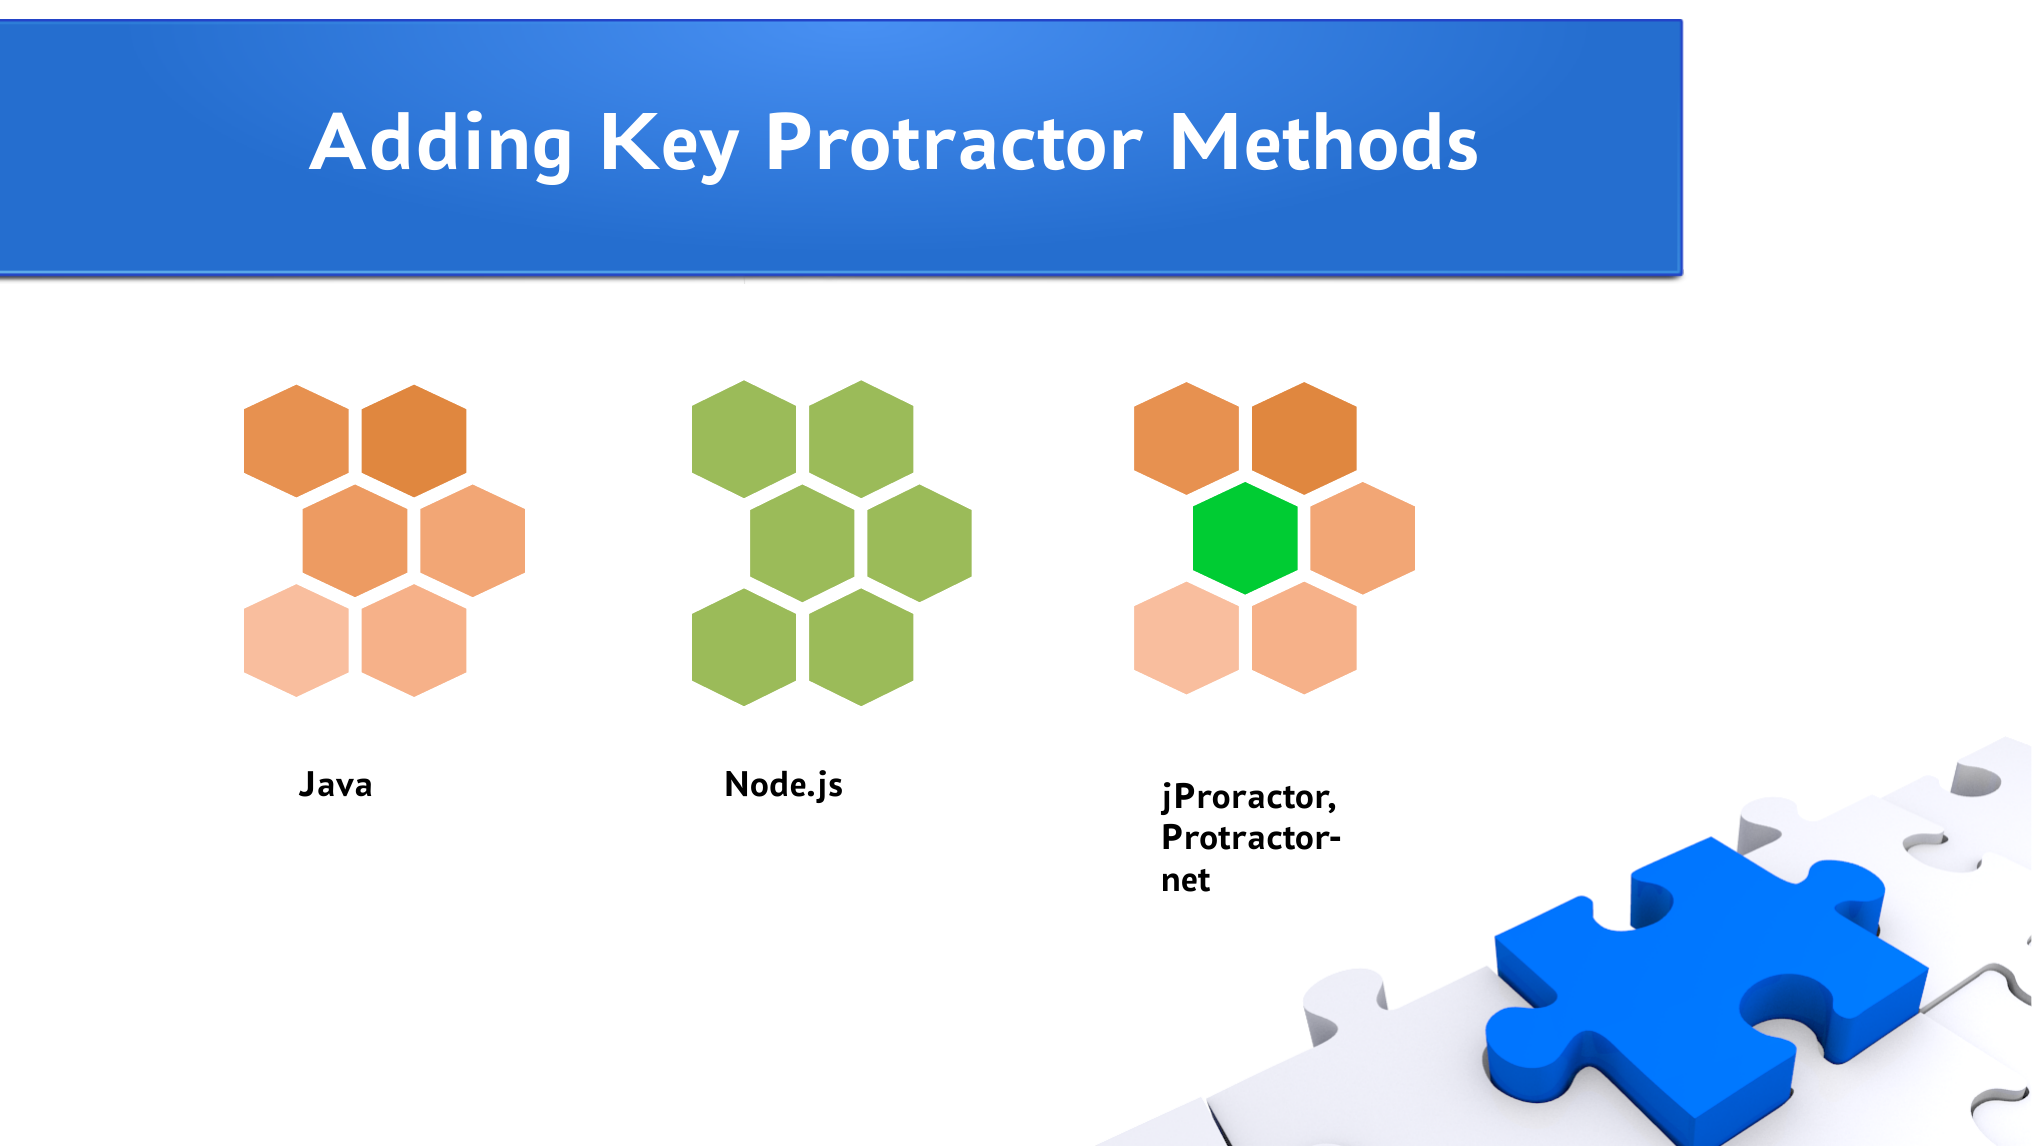

# Adding Key Protractor Methods
Java
Node.js
jProractor, Protractor-net